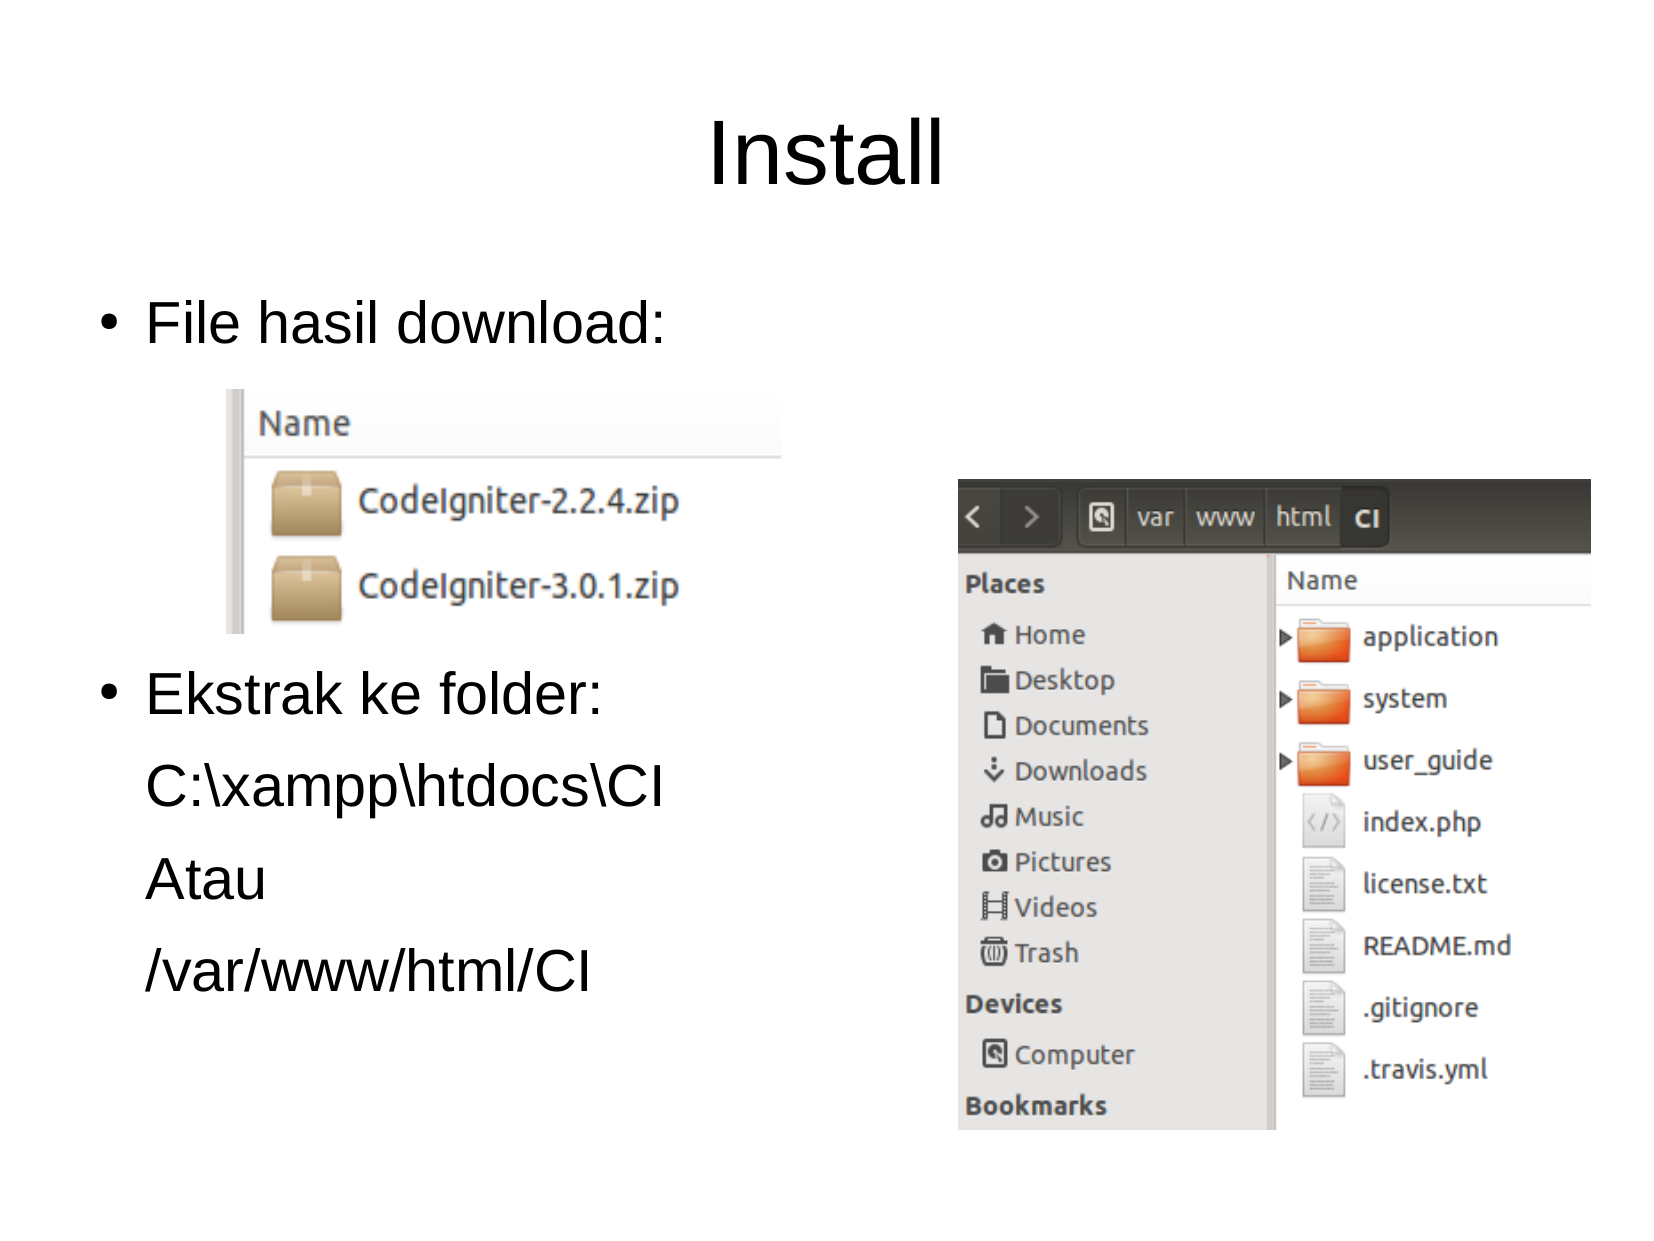

# Install
File hasil download:
Ekstrak ke folder:
C:\xampp\htdocs\CI
Atau
/var/www/html/CI